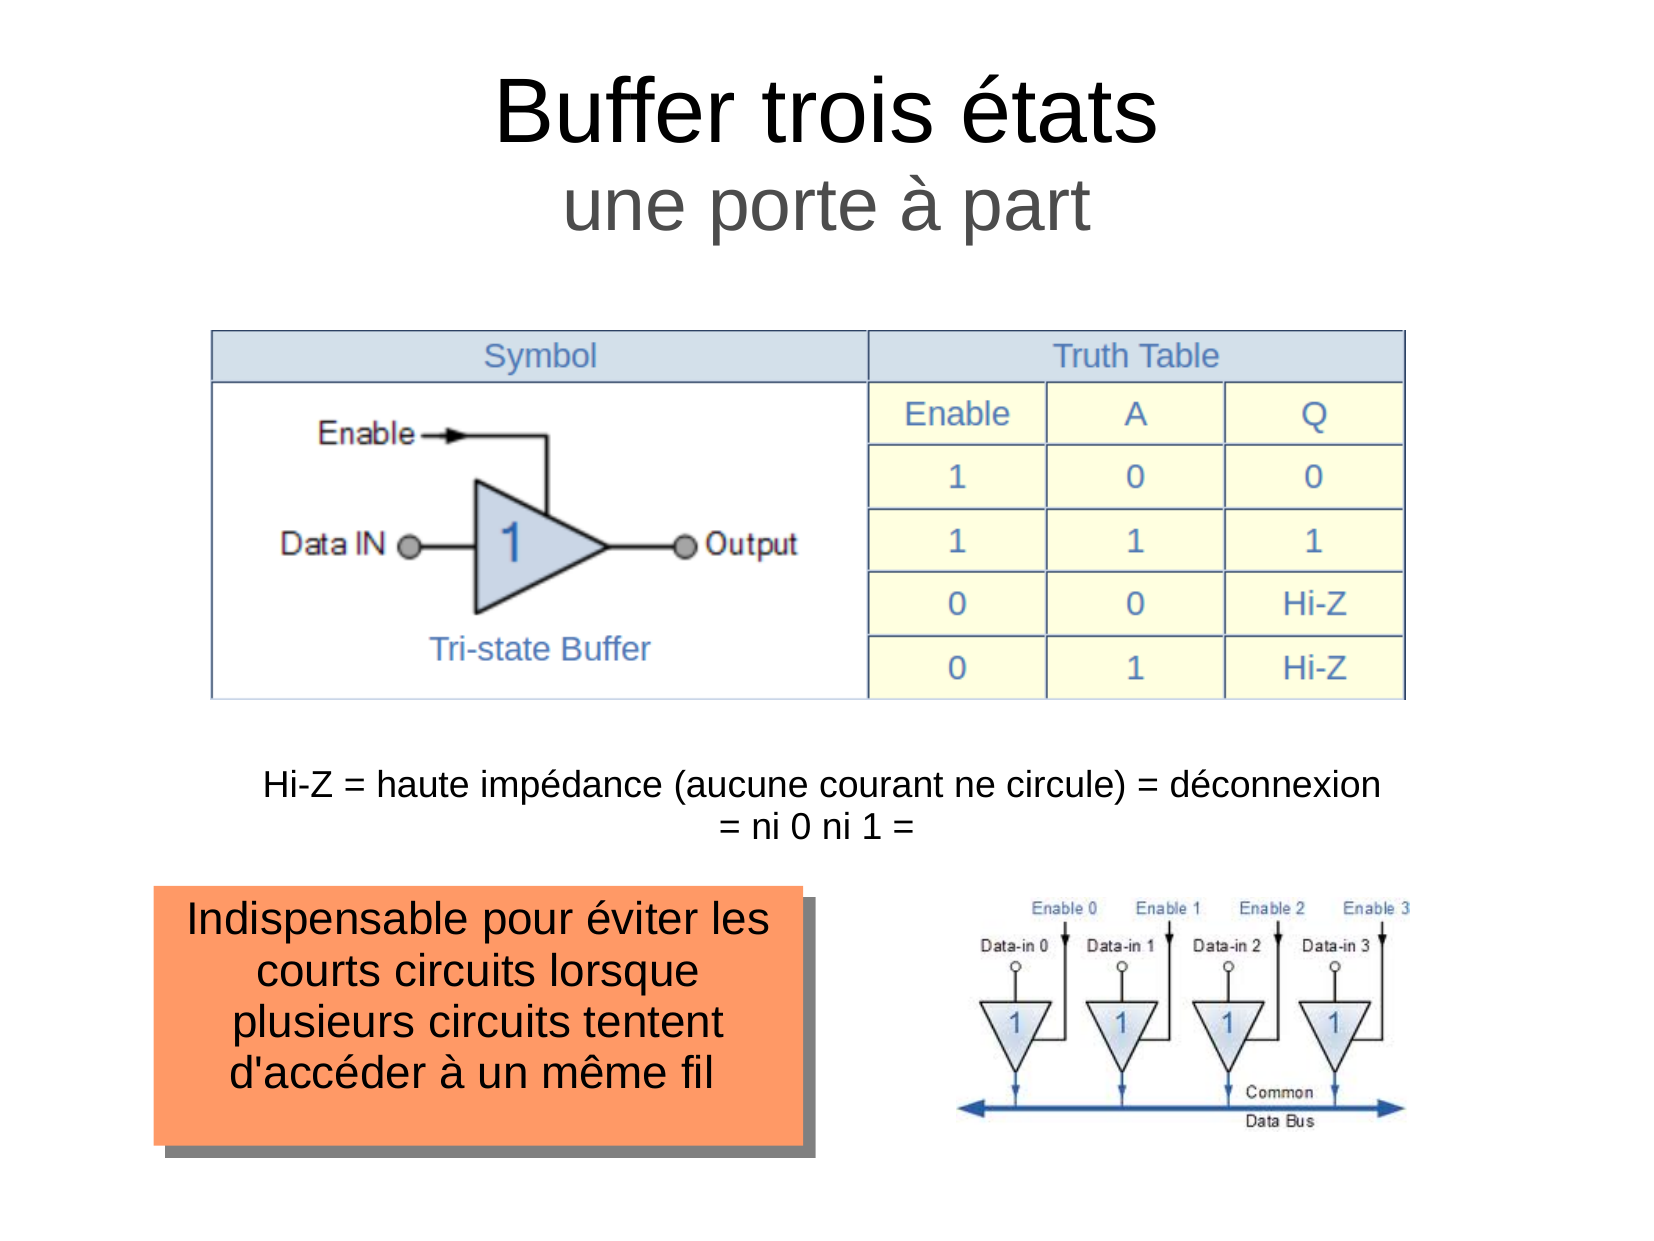

# Buffer trois états une porte à part
Hi-Z = haute impédance (aucune courant ne circule) = déconnexion
= ni 0 ni 1 =
Indispensable pour éviter les courts circuits lorsque plusieurs circuits tentent d'accéder à un même fil